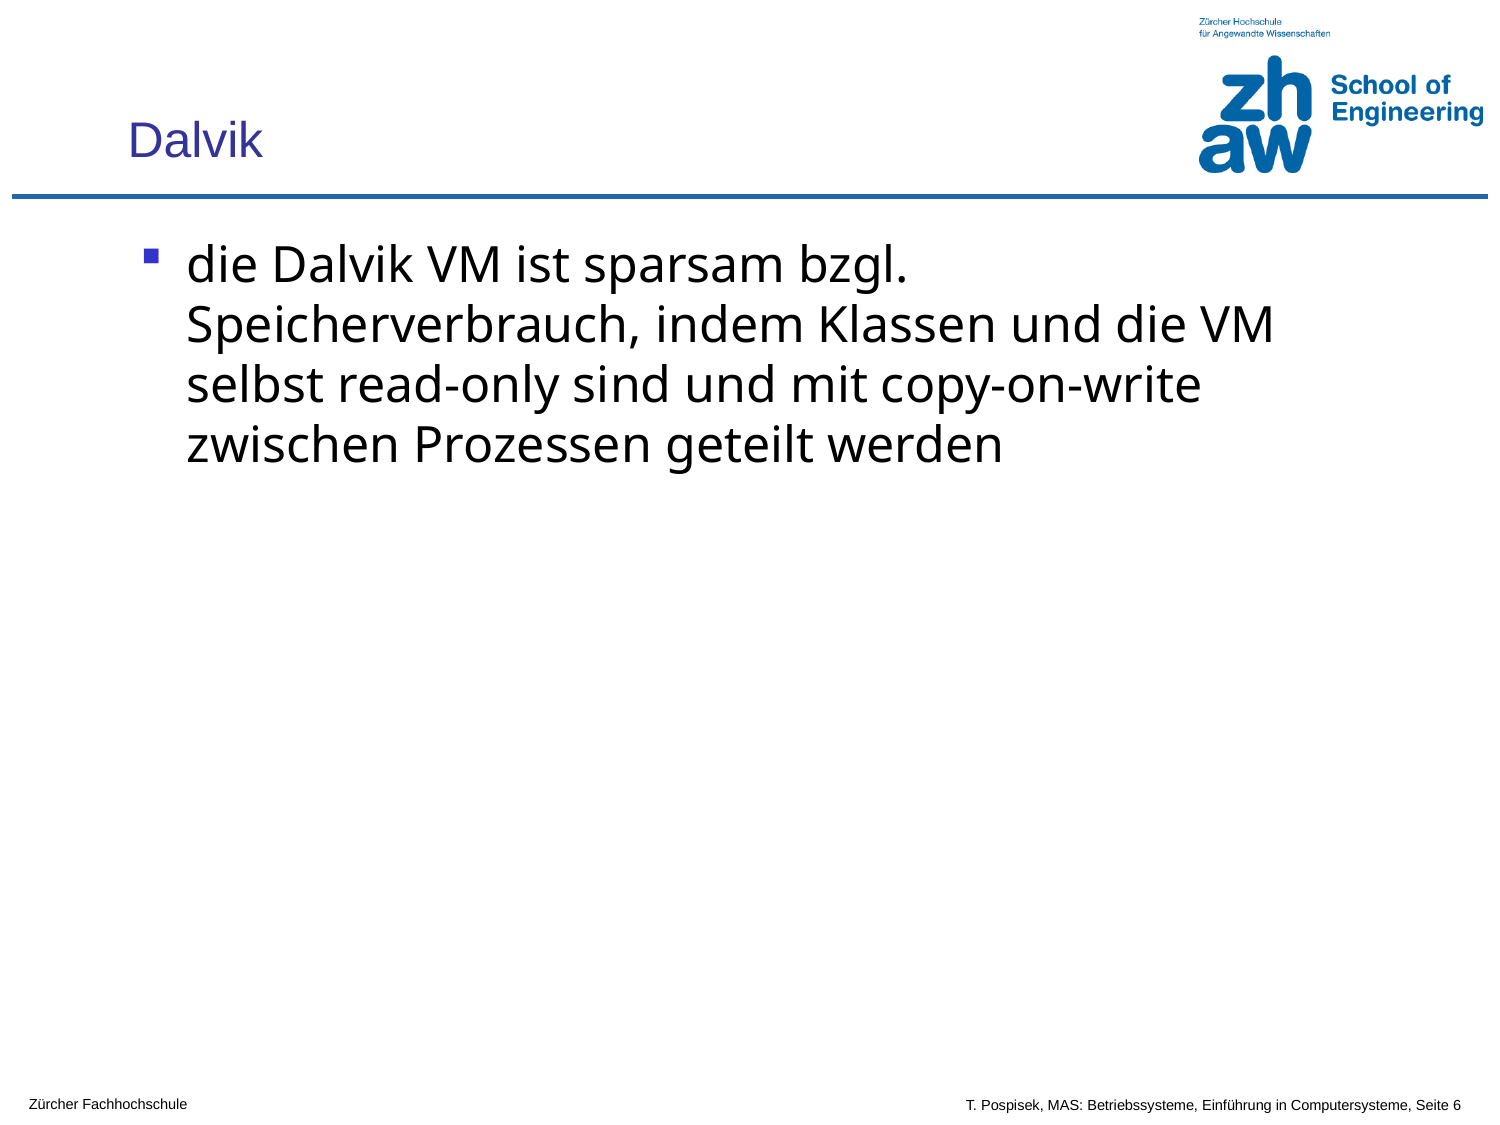

# Dalvik
die Dalvik VM ist sparsam bzgl. Speicherverbrauch, indem Klassen und die VM selbst read-only sind und mit copy-on-write zwischen Prozessen geteilt werden